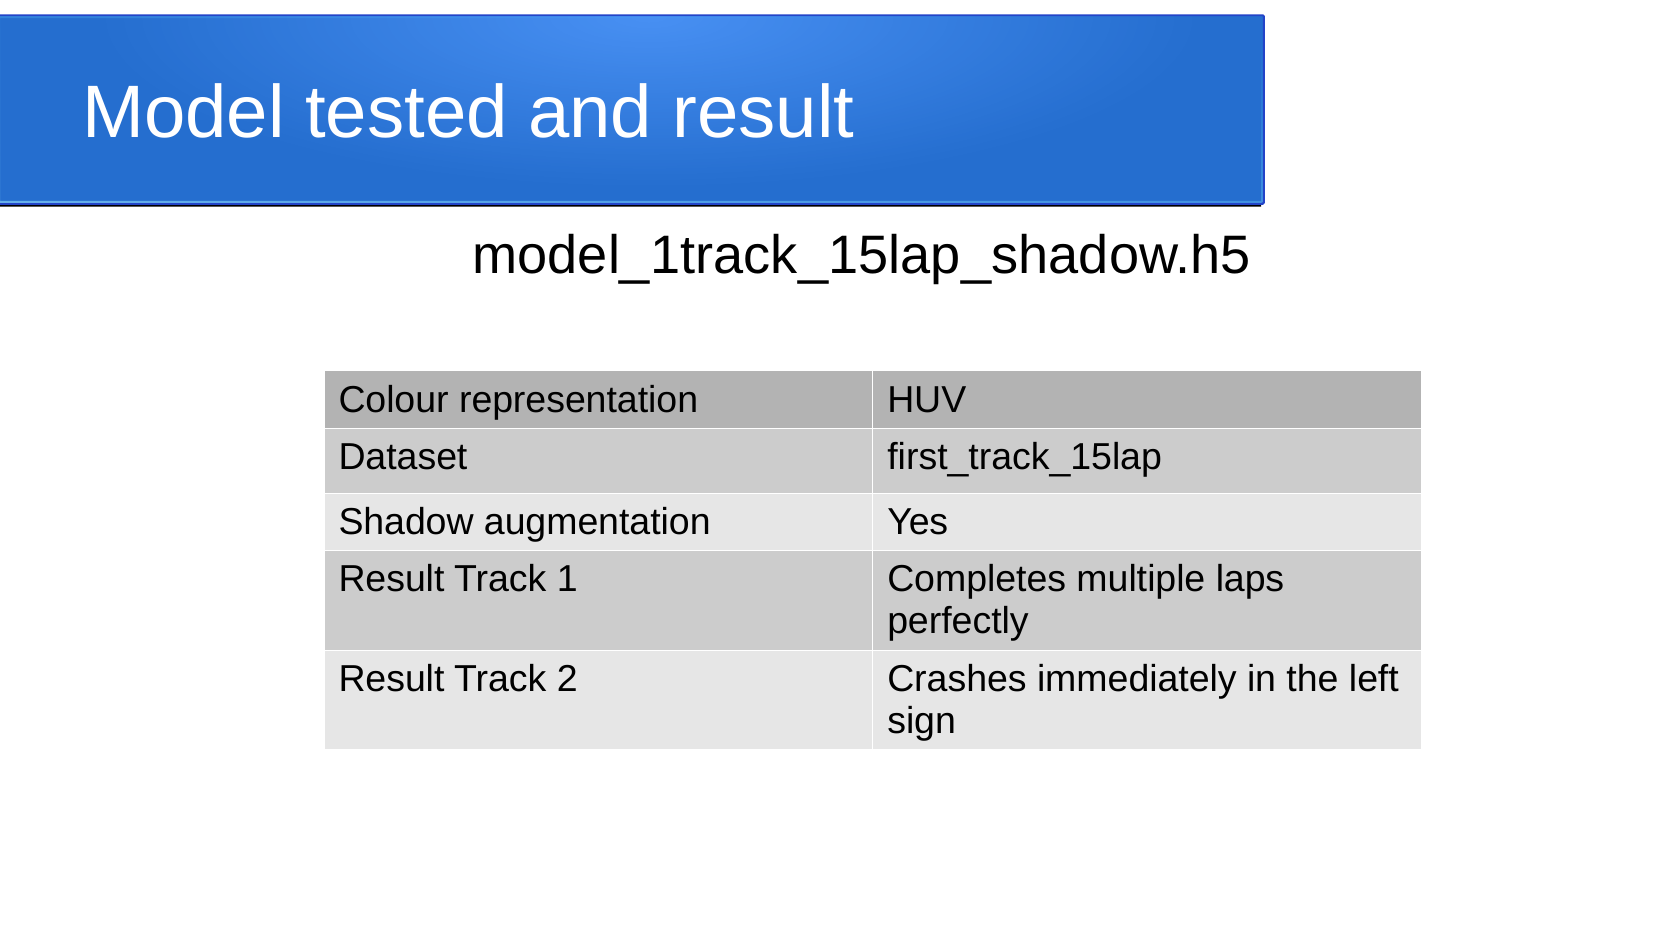

# Model tested and result
model_1track_15lap_shadow.h5
| Colour representation | HUV |
| --- | --- |
| Dataset | first\_track\_15lap |
| Shadow augmentation | Yes |
| Result Track 1 | Completes multiple laps perfectly |
| Result Track 2 | Crashes immediately in the left sign |